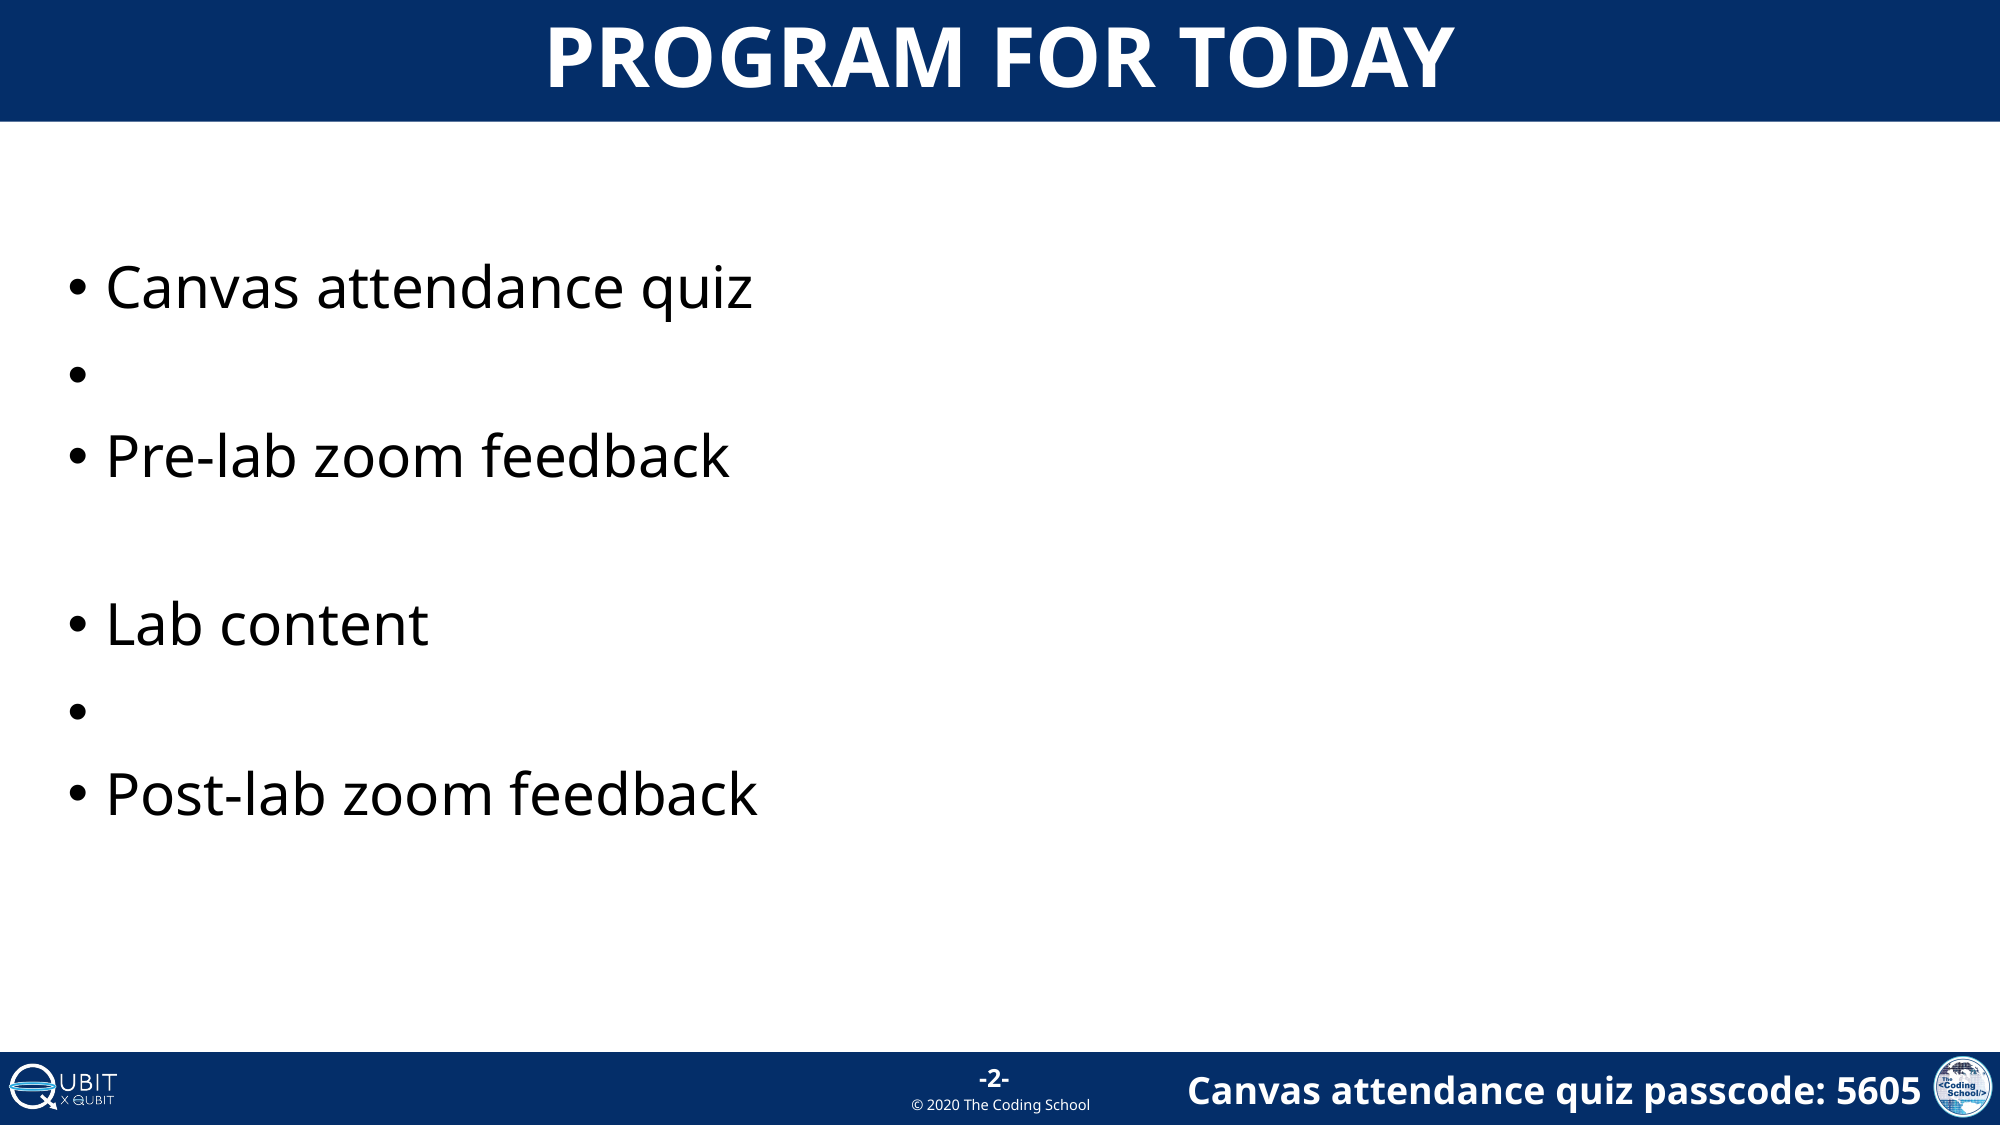

# PROGRAM FOR TODAY
Canvas attendance quiz
Pre-lab zoom feedback
Lab content
Post-lab zoom feedback
-2-